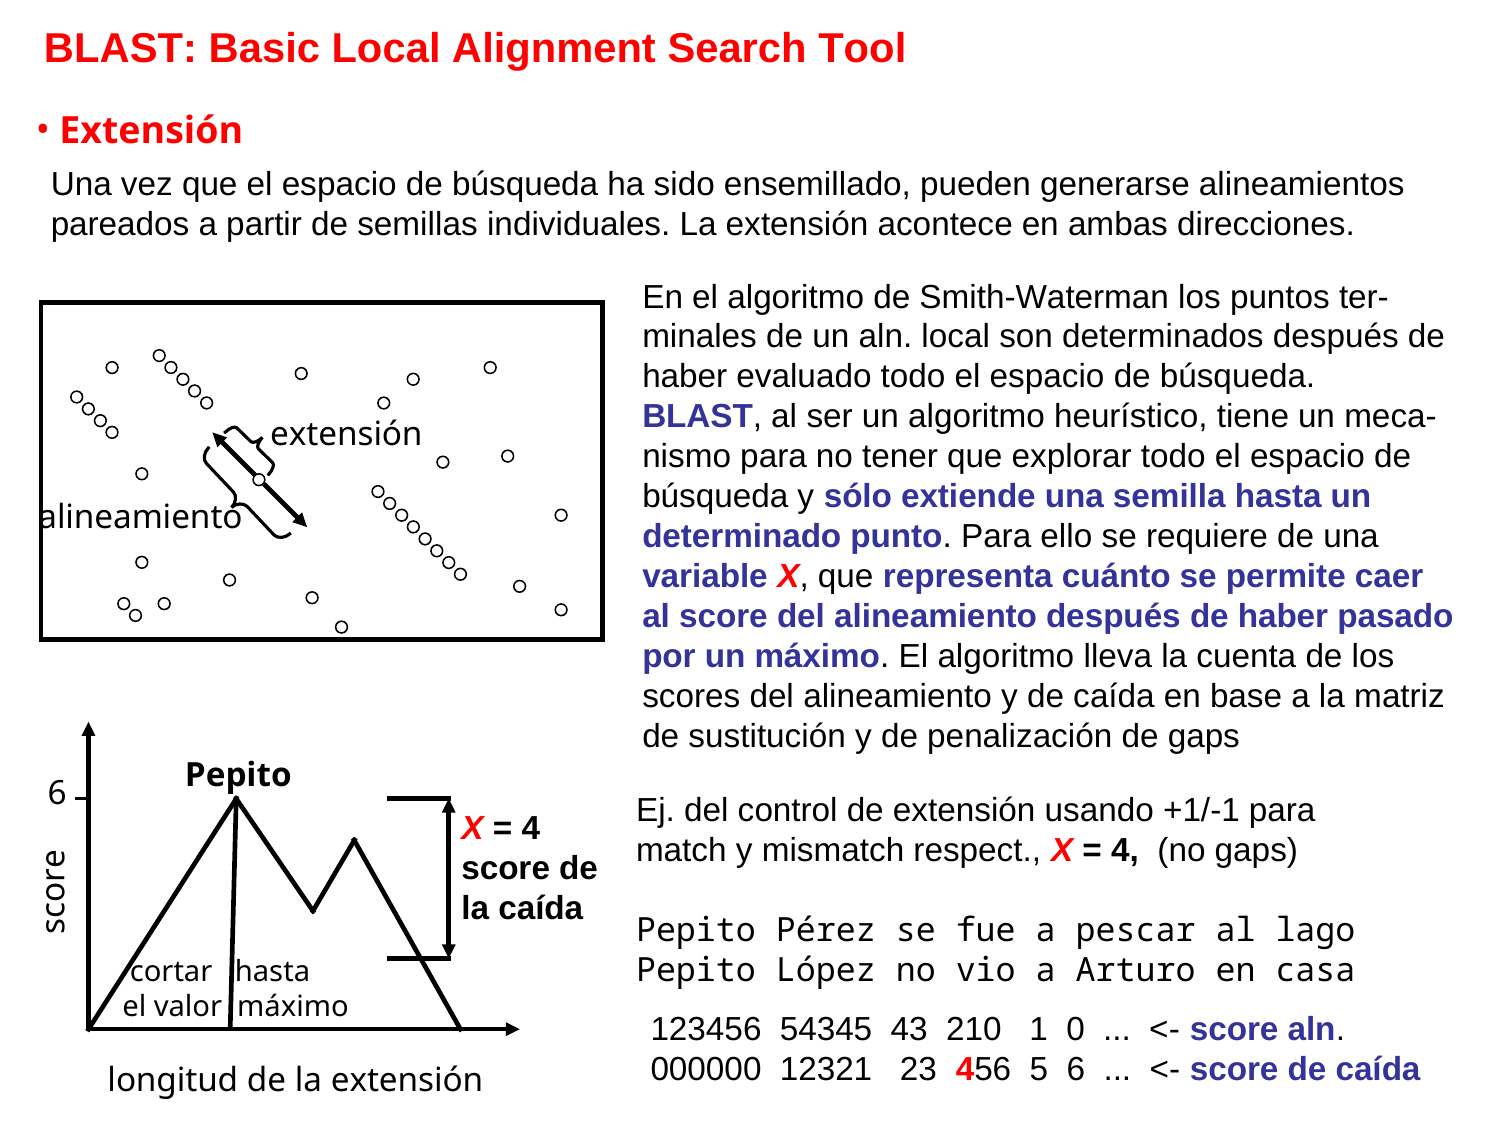

BLAST: Basic Local Alignment Search Tool
 Extensión
Una vez que el espacio de búsqueda ha sido ensemillado, pueden generarse alineamientos
pareados a partir de semillas individuales. La extensión acontece en ambas direcciones.
En el algoritmo de Smith-Waterman los puntos ter-
minales de un aln. local son determinados después de
haber evaluado todo el espacio de búsqueda.
BLAST, al ser un algoritmo heurístico, tiene un meca-
nismo para no tener que explorar todo el espacio de
búsqueda y sólo extiende una semilla hasta un
determinado punto. Para ello se requiere de una
variable X, que representa cuánto se permite caer
al score del alineamiento después de haber pasado
por un máximo. El algoritmo lleva la cuenta de los
scores del alineamiento y de caída en base a la matriz
de sustitución y de penalización de gaps
extensión
alineamiento
Pepito
6
X = 4
score de
la caída
score
 cortar hasta
el valor máximo
longitud de la extensión
Ej. del control de extensión usando +1/-1 para
match y mismatch respect., X = 4, (no gaps)
Pepito Pérez se fue a pescar al lago
Pepito López no vio a Arturo en casa
123456 54345 43 210 1 0 ... <- score aln.
000000 12321 23 456 5 6 ... <- score de caída